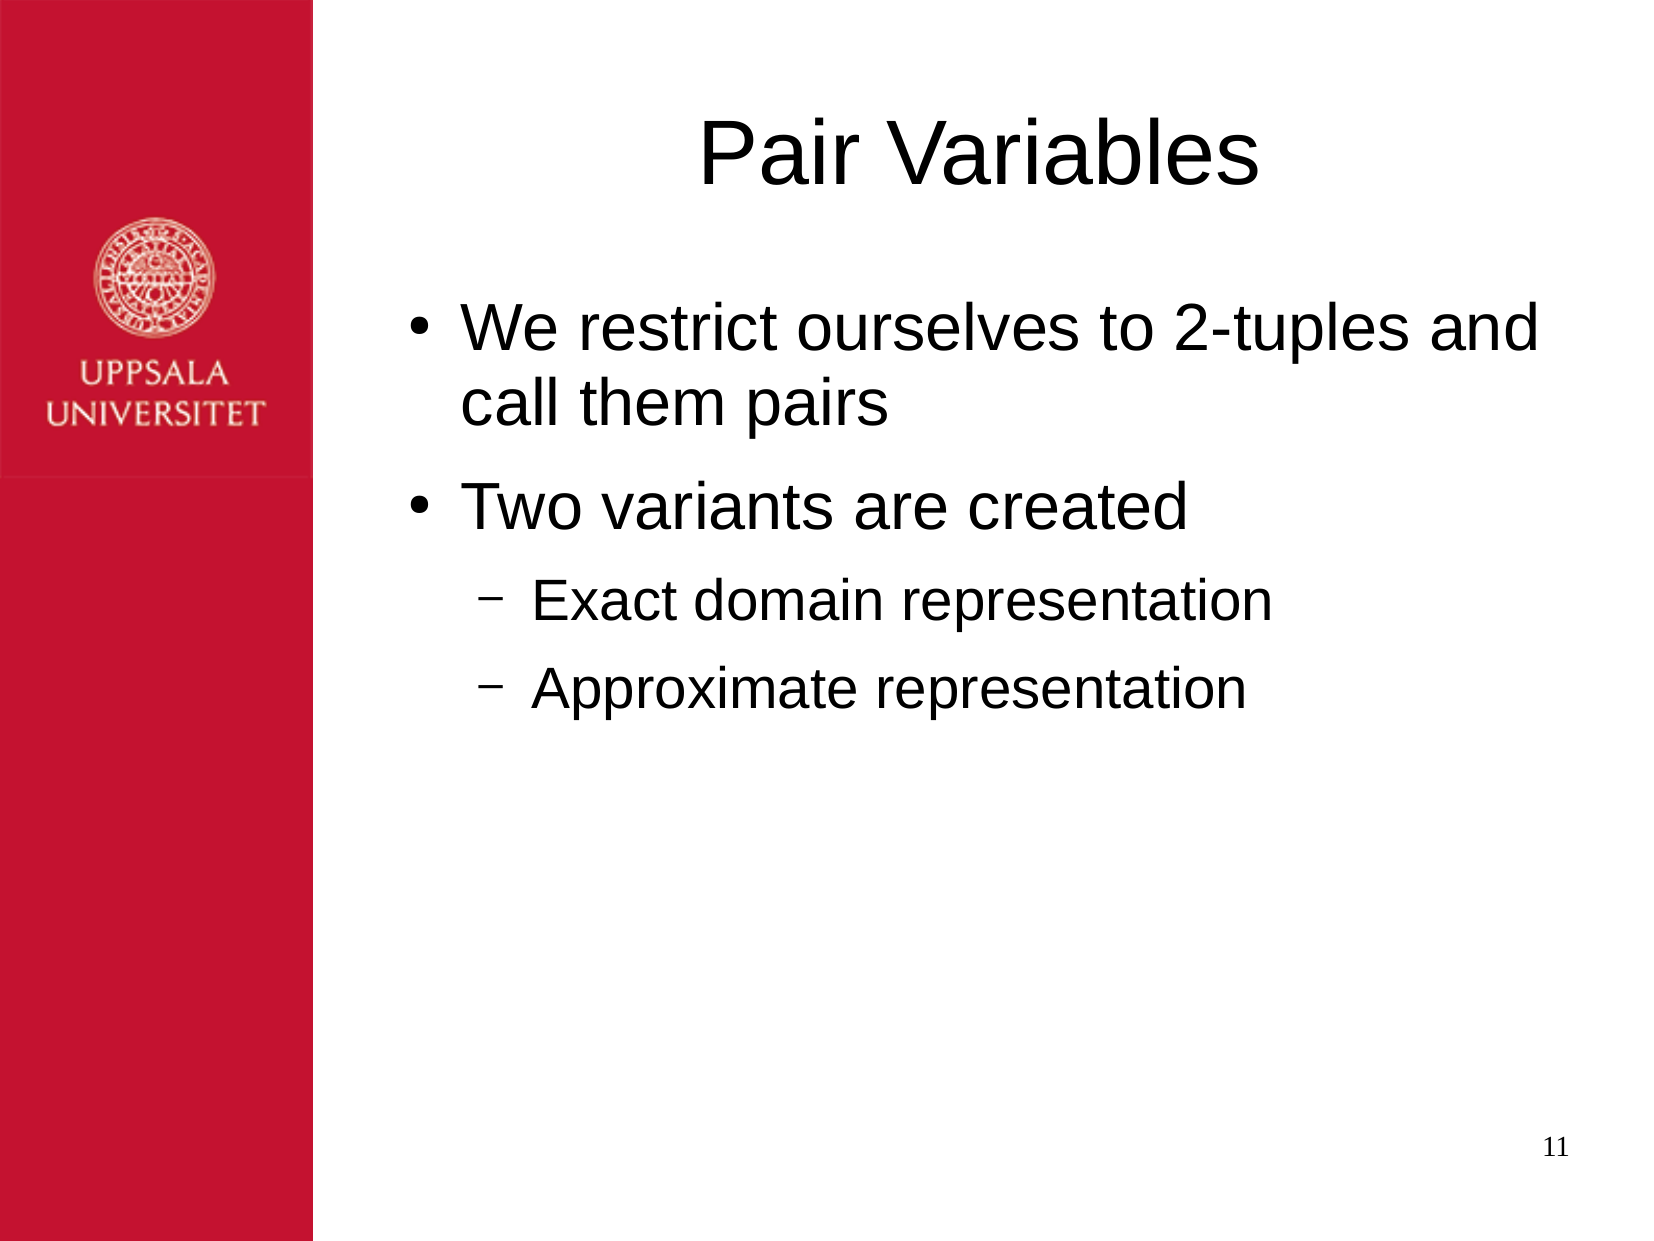

# Pair Variables
We restrict ourselves to 2-tuples and call them pairs
Two variants are created
Exact domain representation
Approximate representation
11